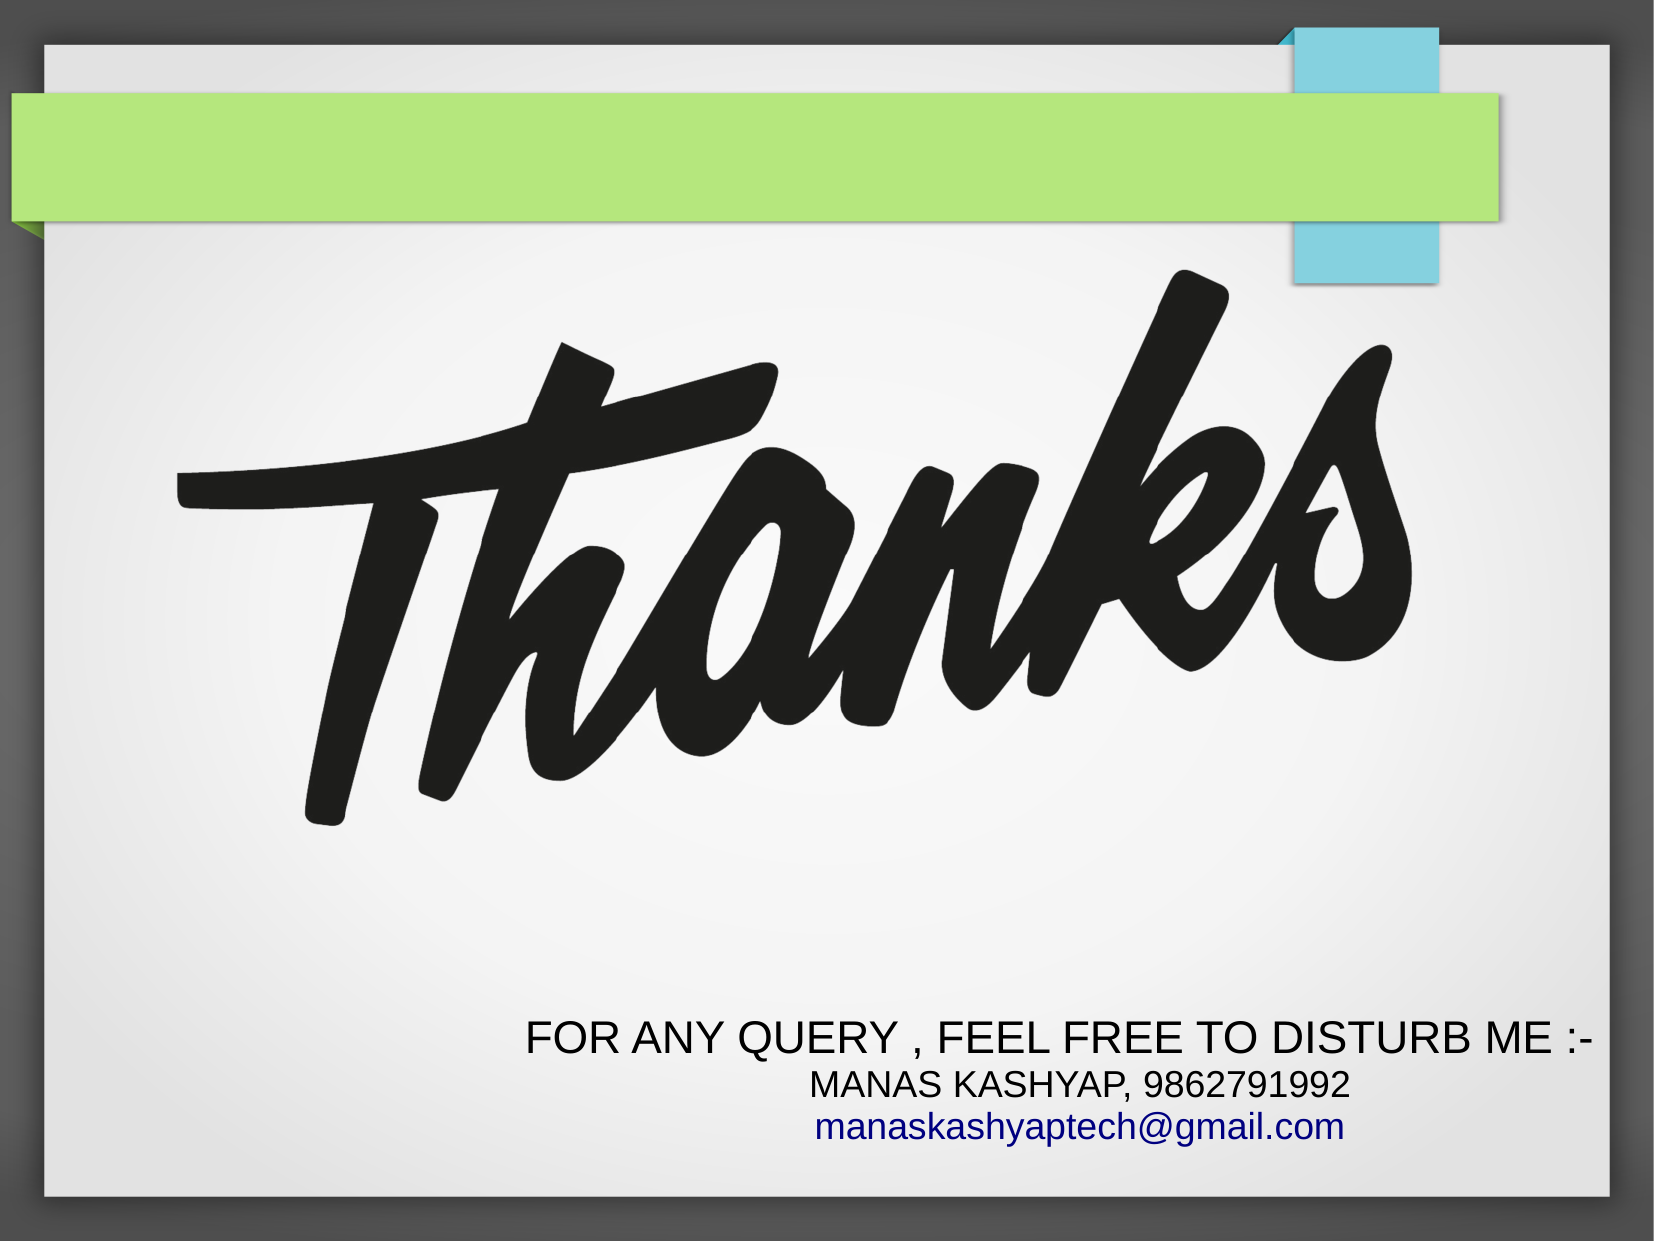

#
FOR ANY QUERY , FEEL FREE TO DISTURB ME :-
MANAS KASHYAP, 9862791992
manaskashyaptech@gmail.com